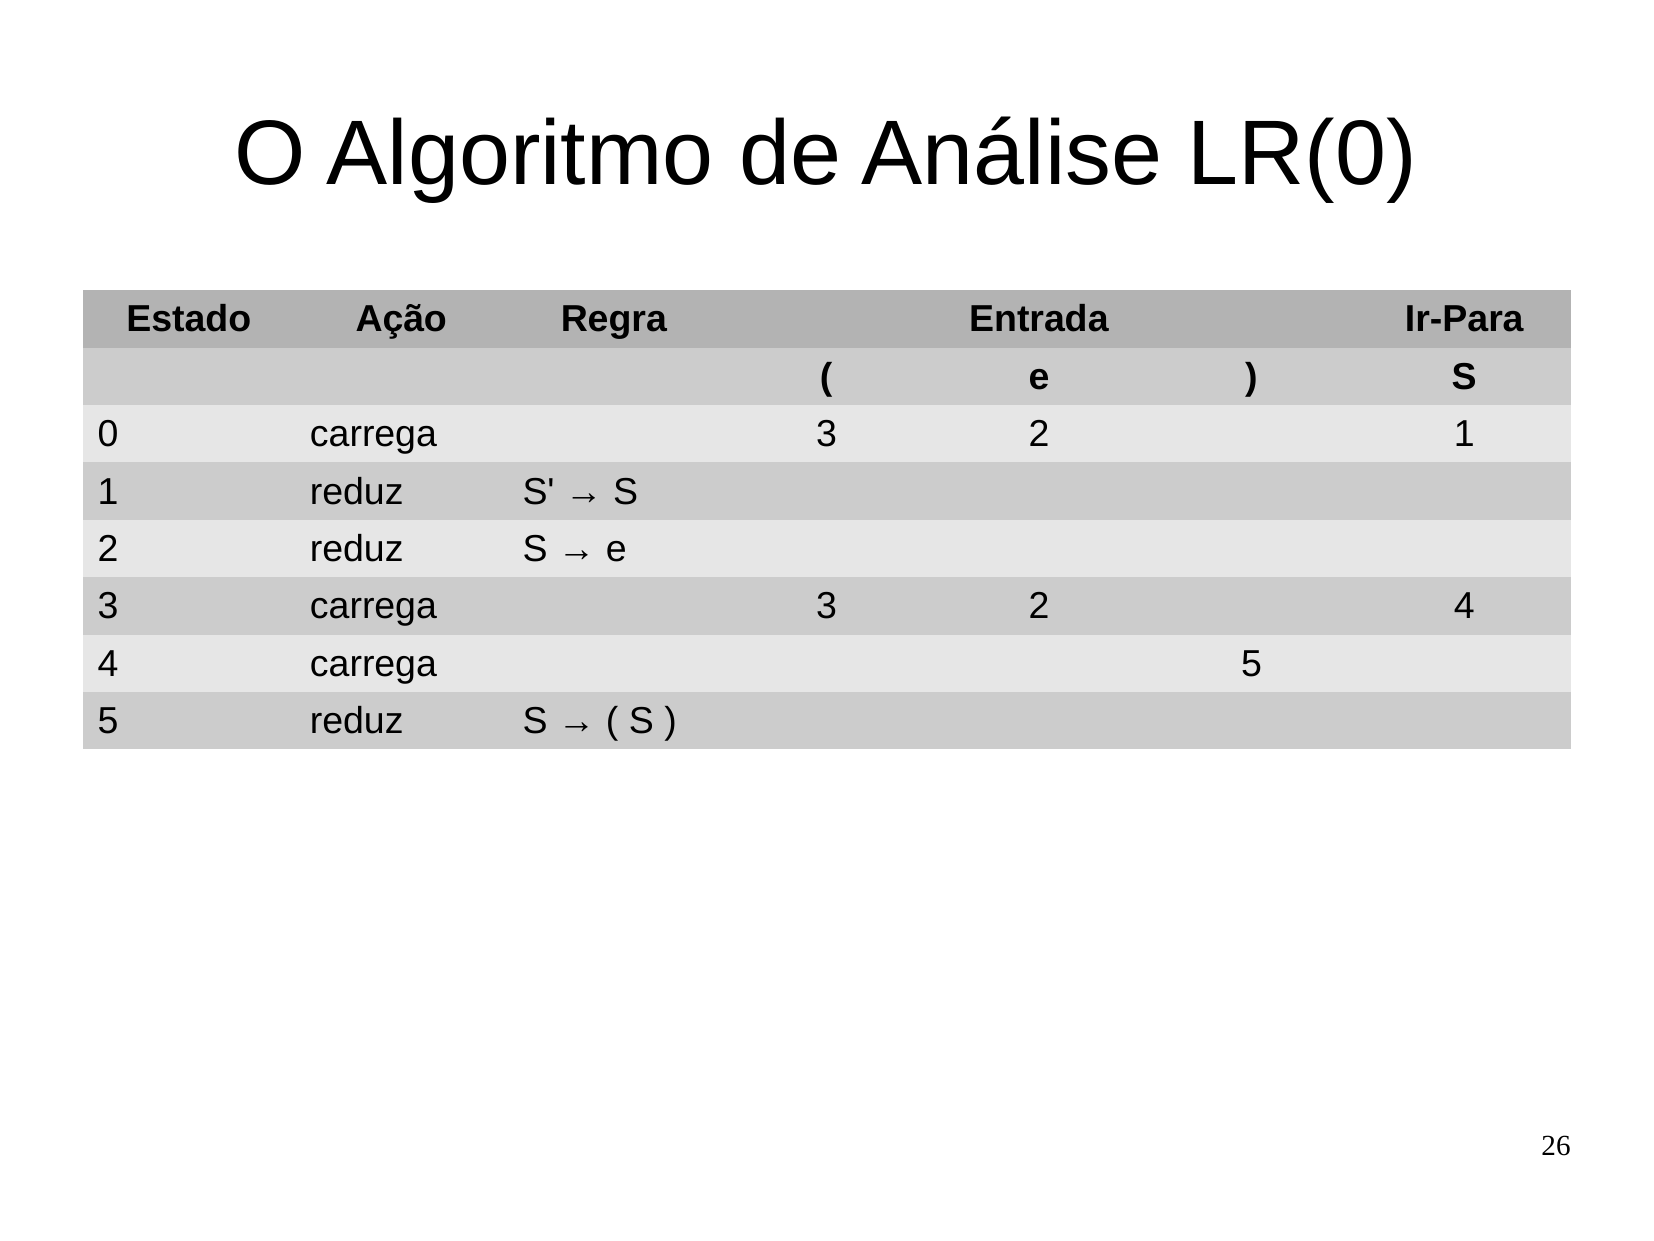

# O Algoritmo de Análise LR(0)
| Estado | Ação | Regra | Entrada | | | Ir-Para |
| --- | --- | --- | --- | --- | --- | --- |
| | | | ( | e | ) | S |
| 0 | carrega | | 3 | 2 | | 1 |
| 1 | reduz | S' → S | | | | |
| 2 | reduz | S → e | | | | |
| 3 | carrega | | 3 | 2 | | 4 |
| 4 | carrega | | | | 5 | |
| 5 | reduz | S → ( S ) | | | | |
26